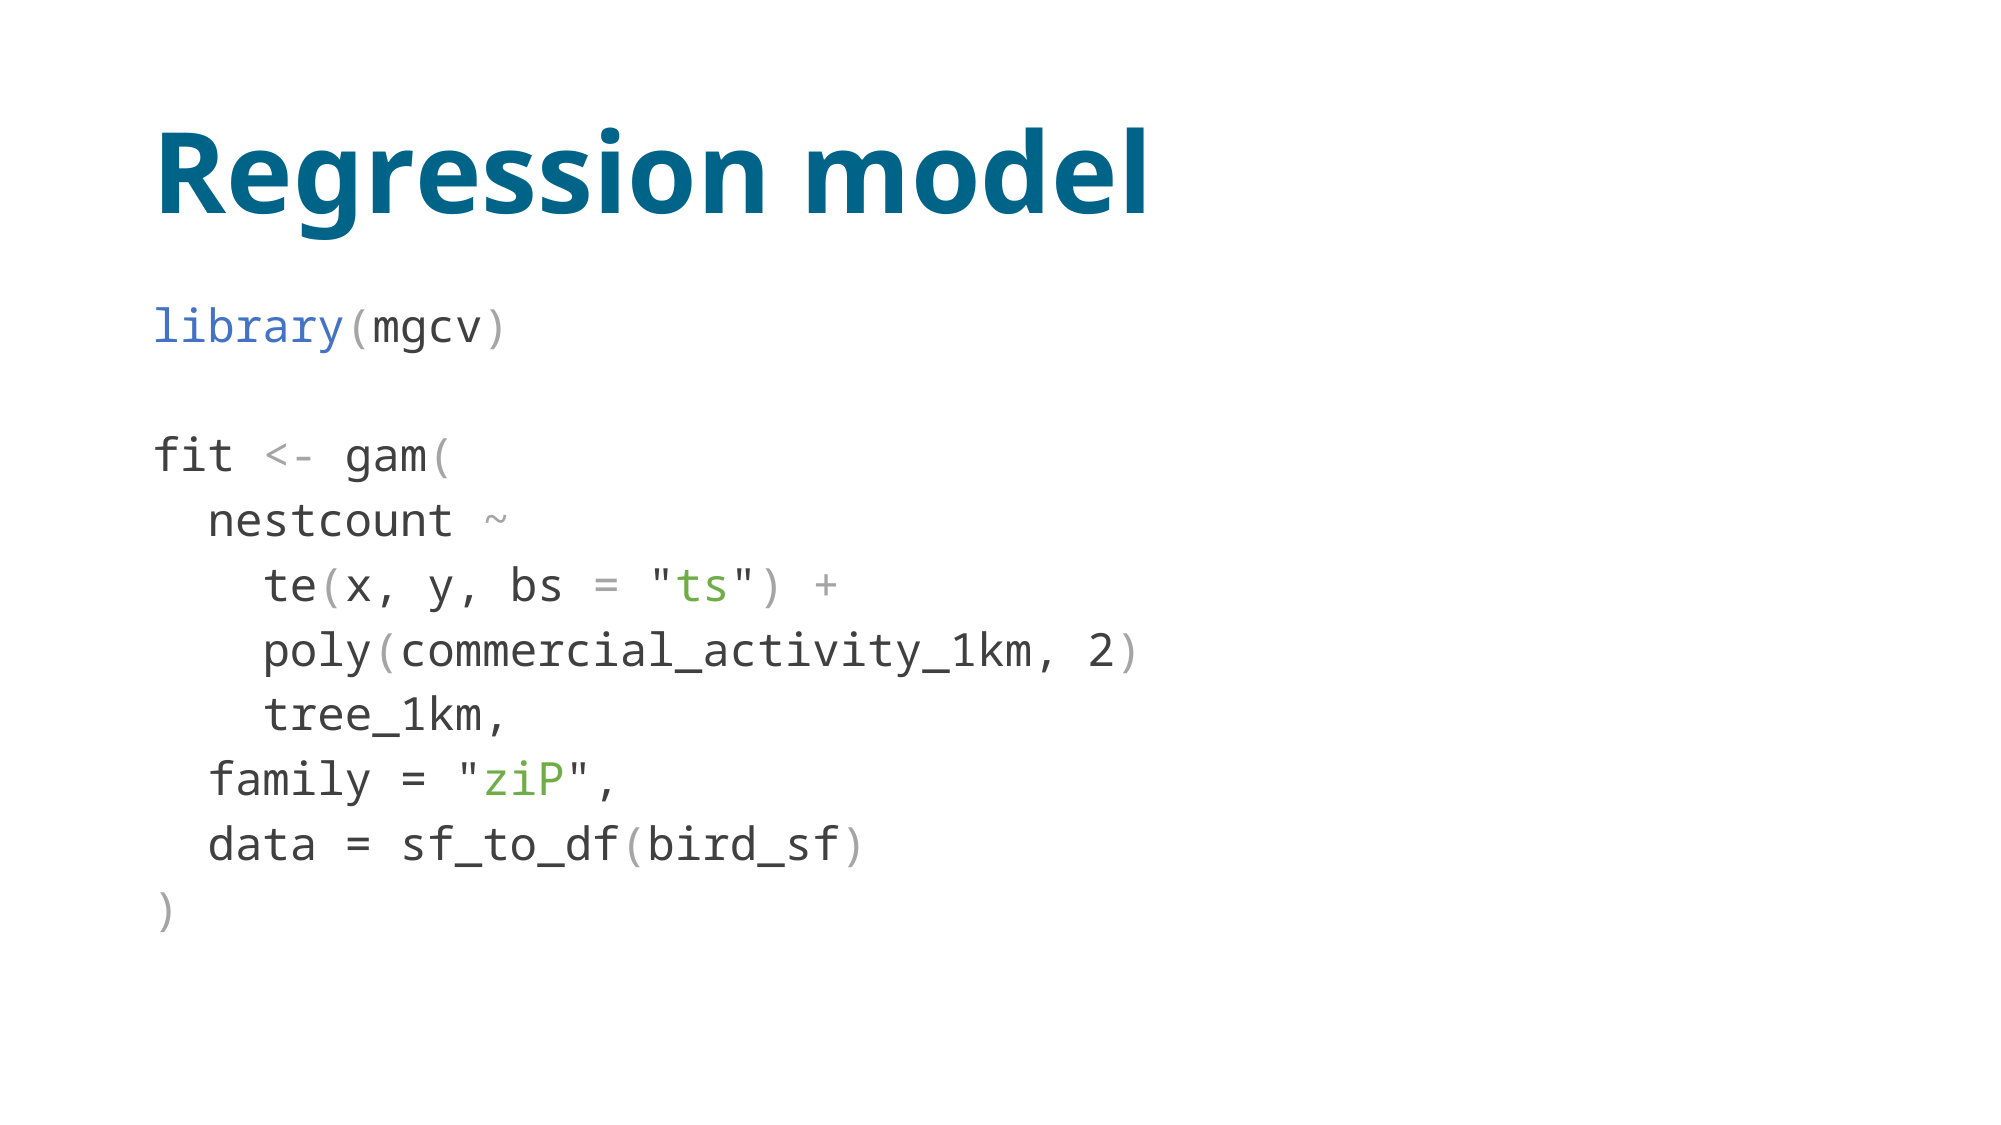

# Regression model
library(mgcv)
fit <- gam(
 nestcount ~
 te(x, y, bs = "ts") +
 poly(commercial_activity_1km, 2) +
 tree_1km,
 family = "ziP",
 data = sf_to_df(bird_sf)
)